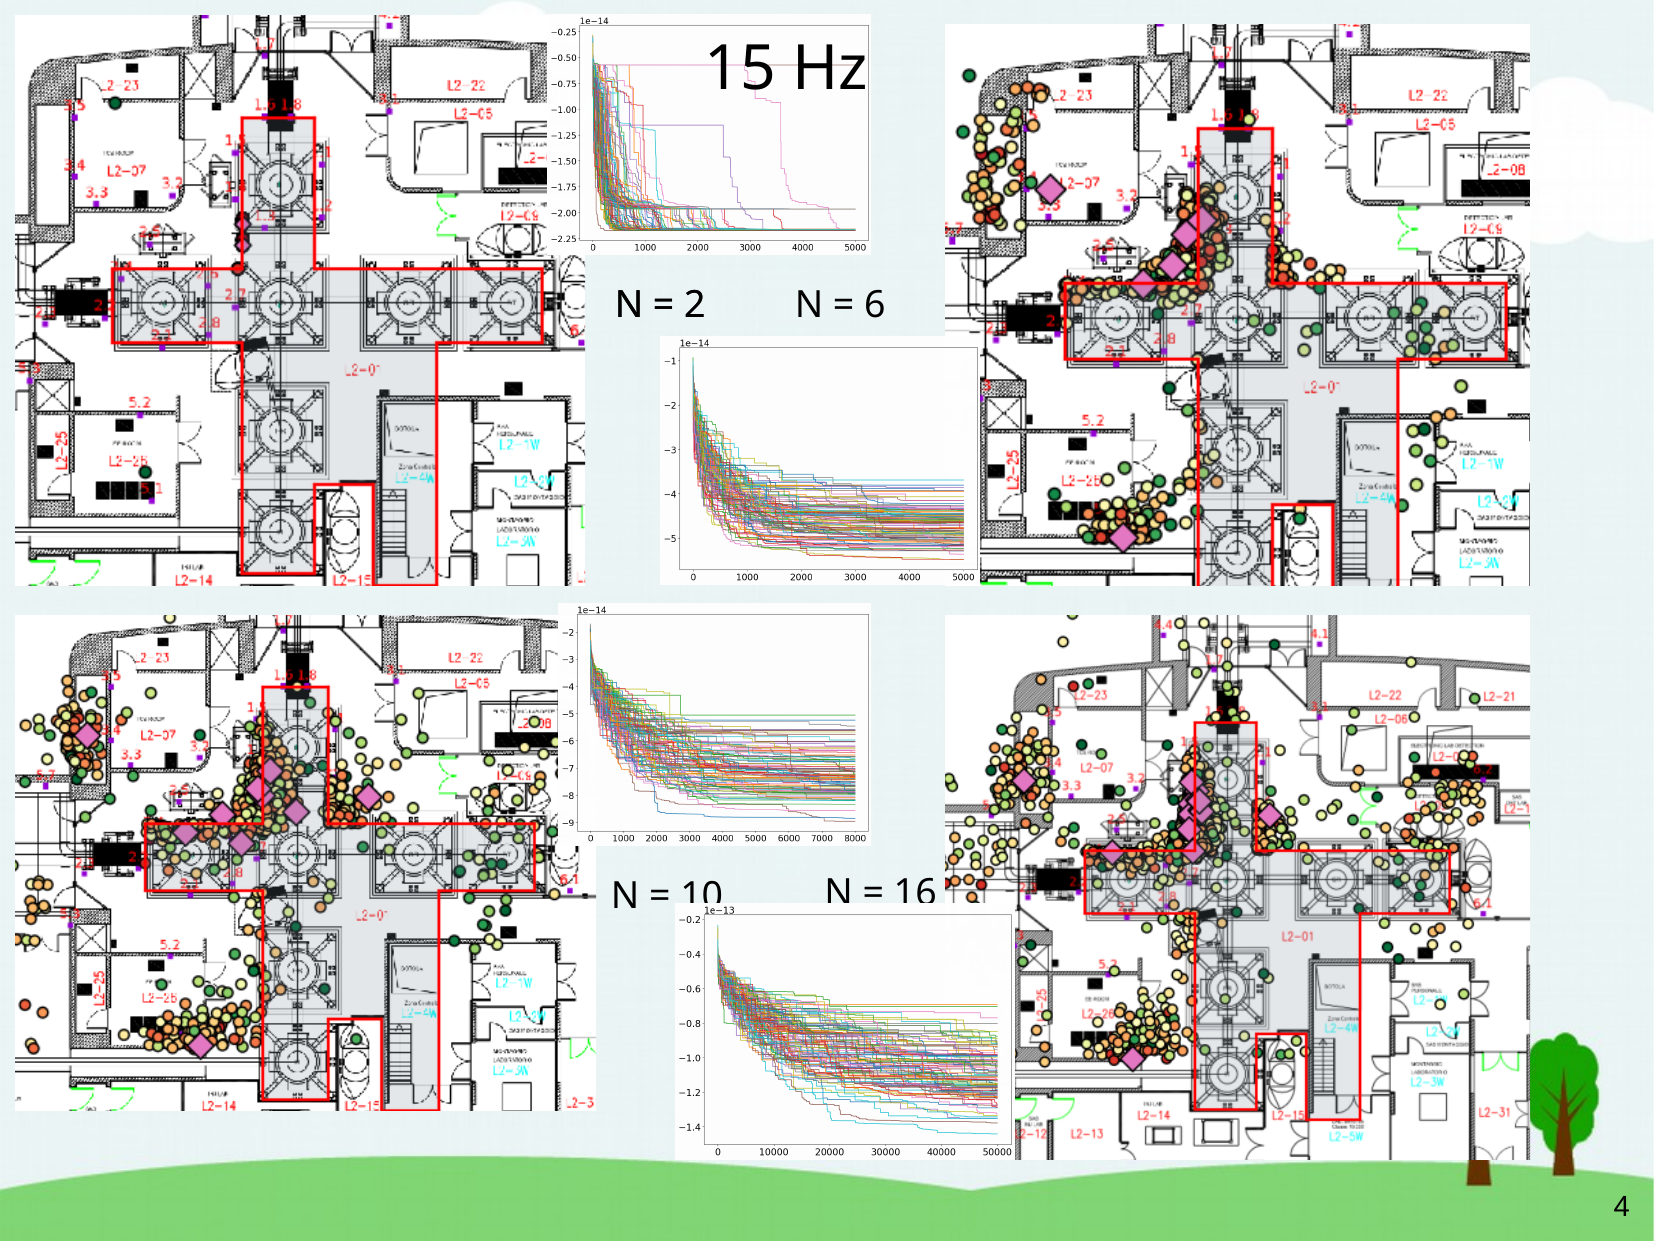

15 Hz
N = 2
N = 6
N = 2
N = 16
N = 10
4